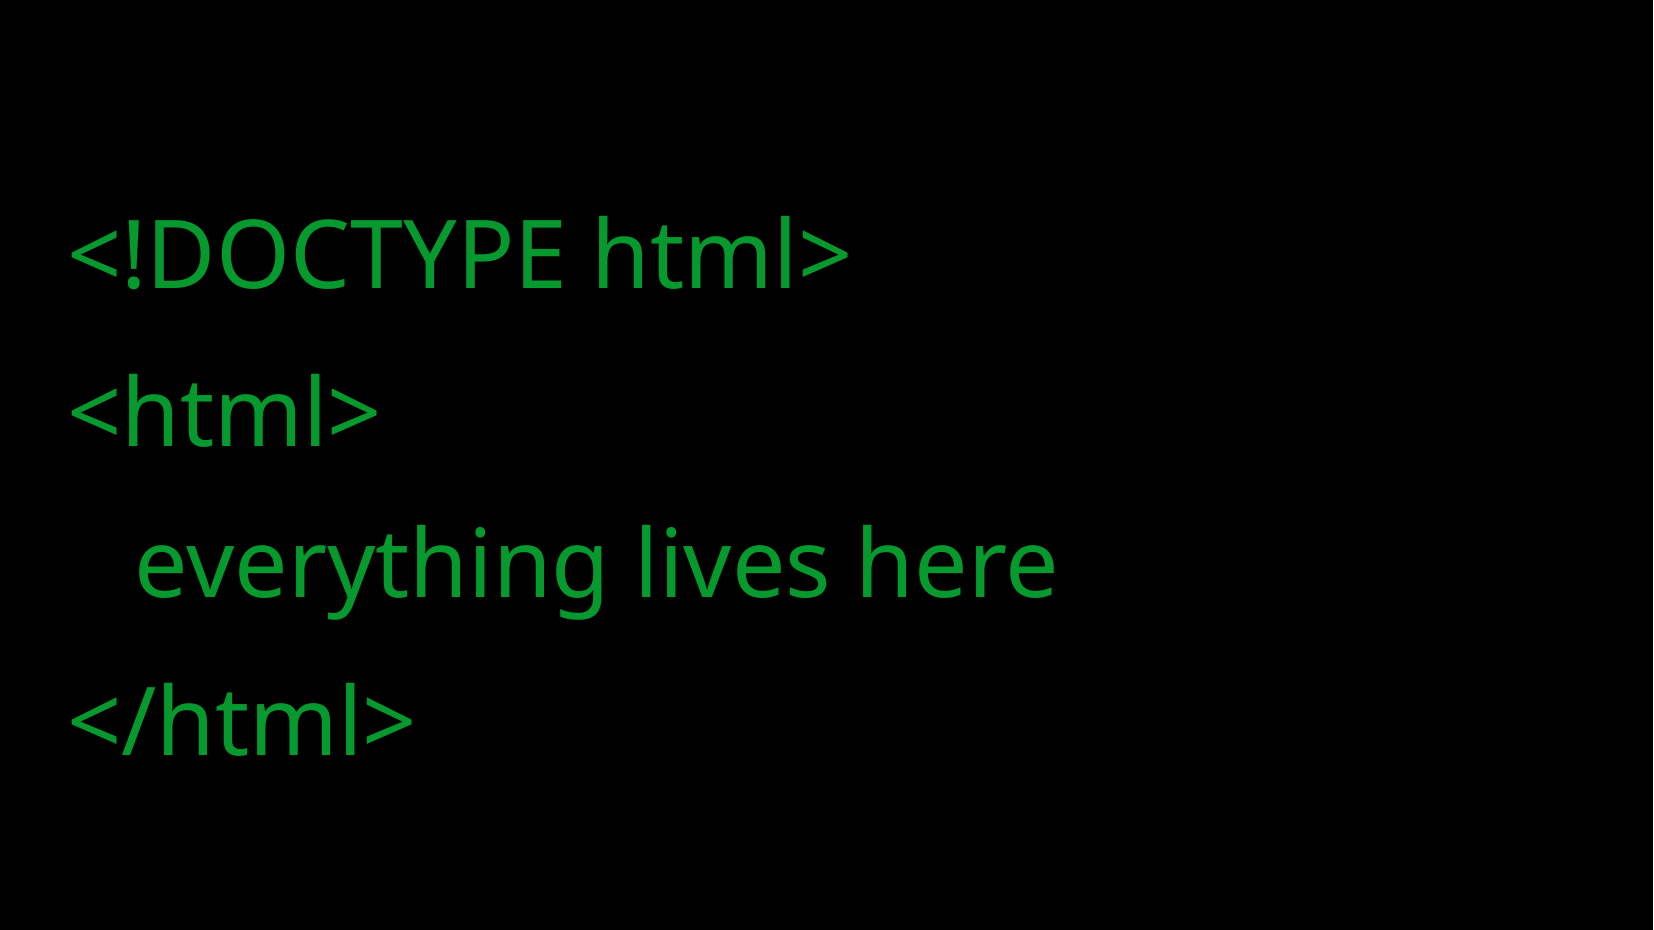

# <!DOCTYPE html>
<html>
everything lives here
</html>